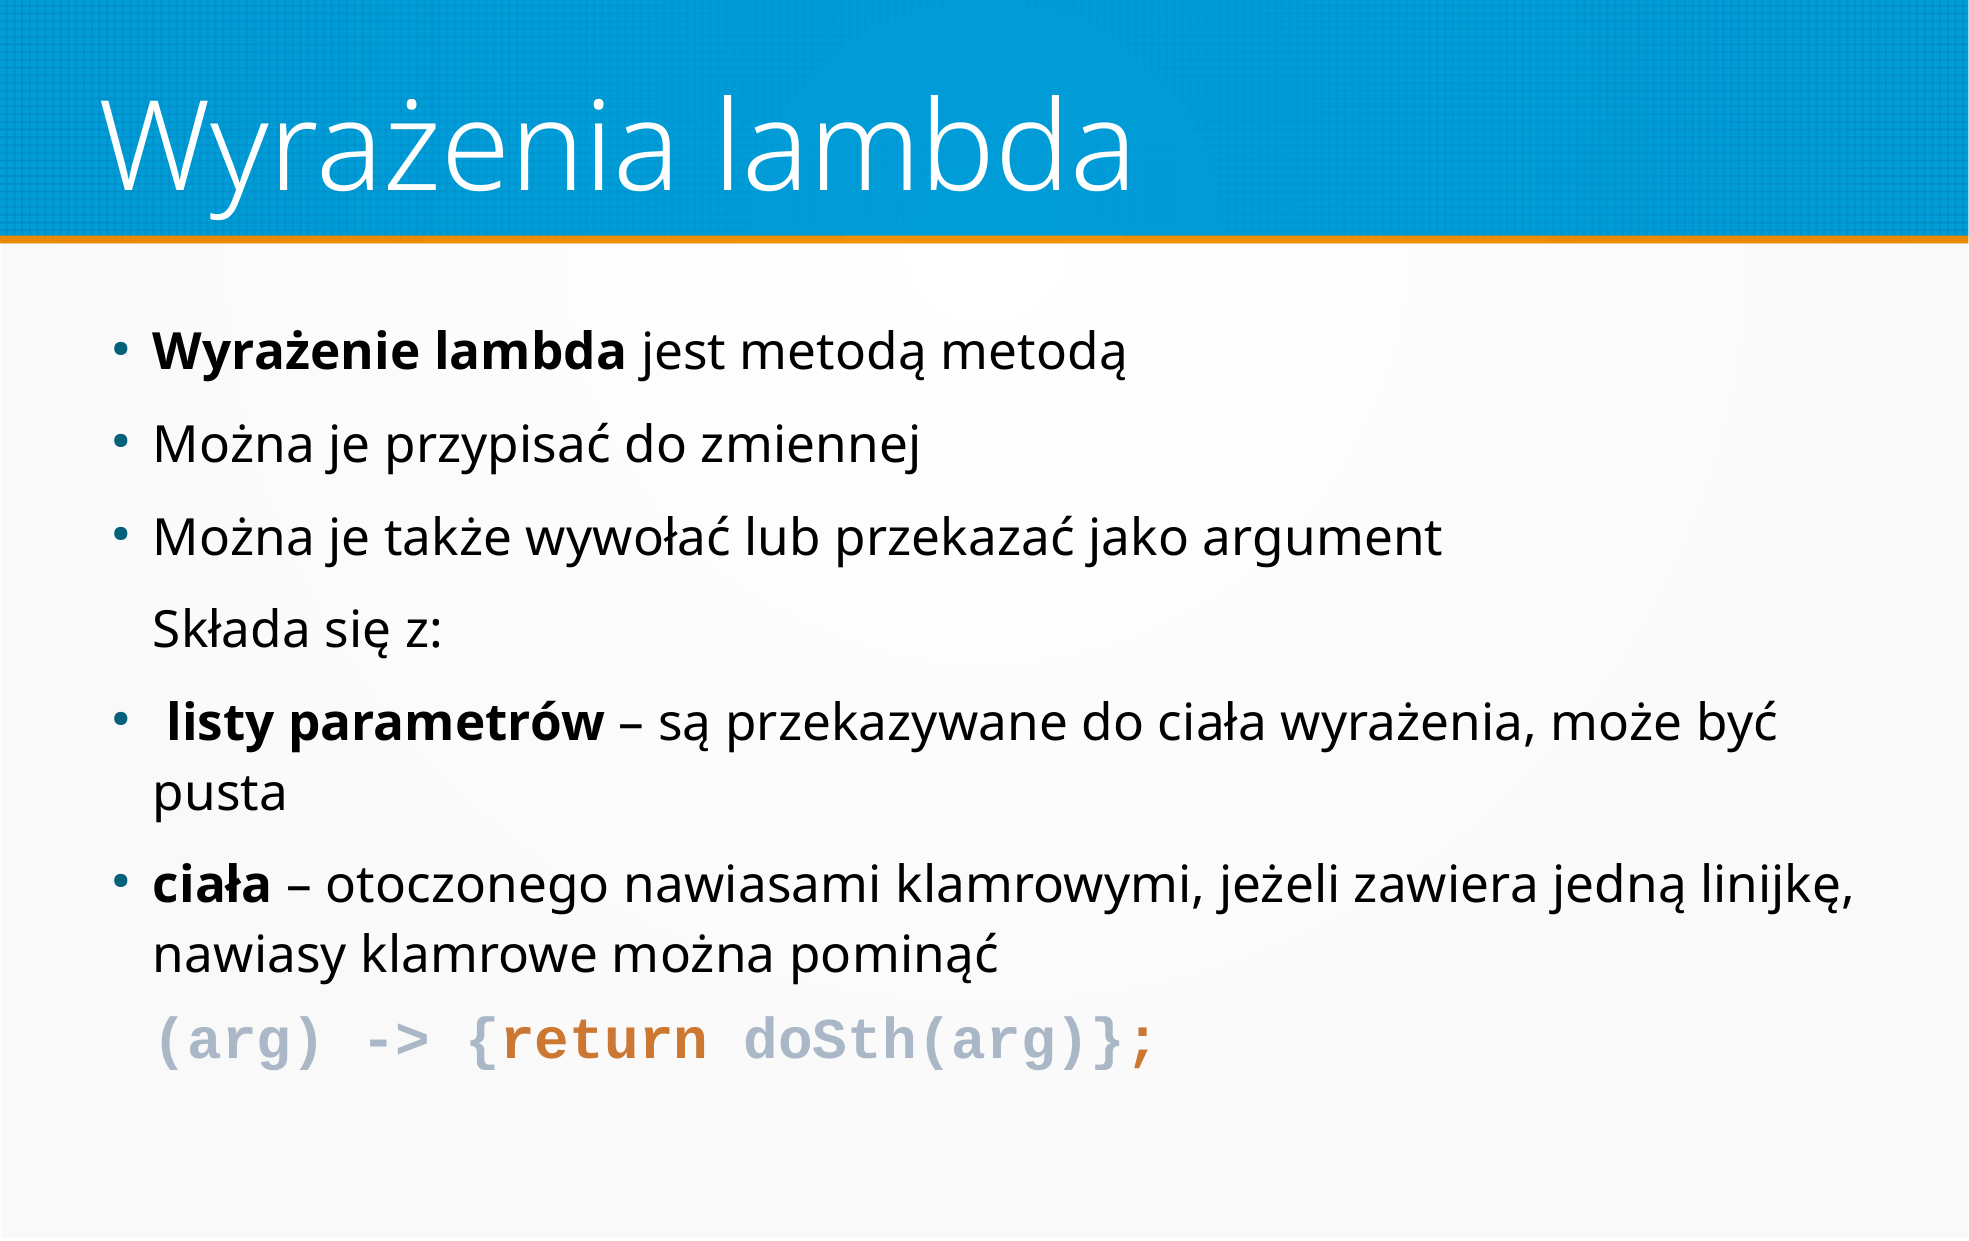

# Wyrażenia lambda
Wyrażenie lambda jest metodą metodą
Można je przypisać do zmiennej
Można je także wywołać lub przekazać jako argument
Składa się z:
 listy parametrów – są przekazywane do ciała wyrażenia, może być pusta
ciała – otoczonego nawiasami klamrowymi, jeżeli zawiera jedną linijkę, nawiasy klamrowe można pominąć
(arg) -> {return doSth(arg)};